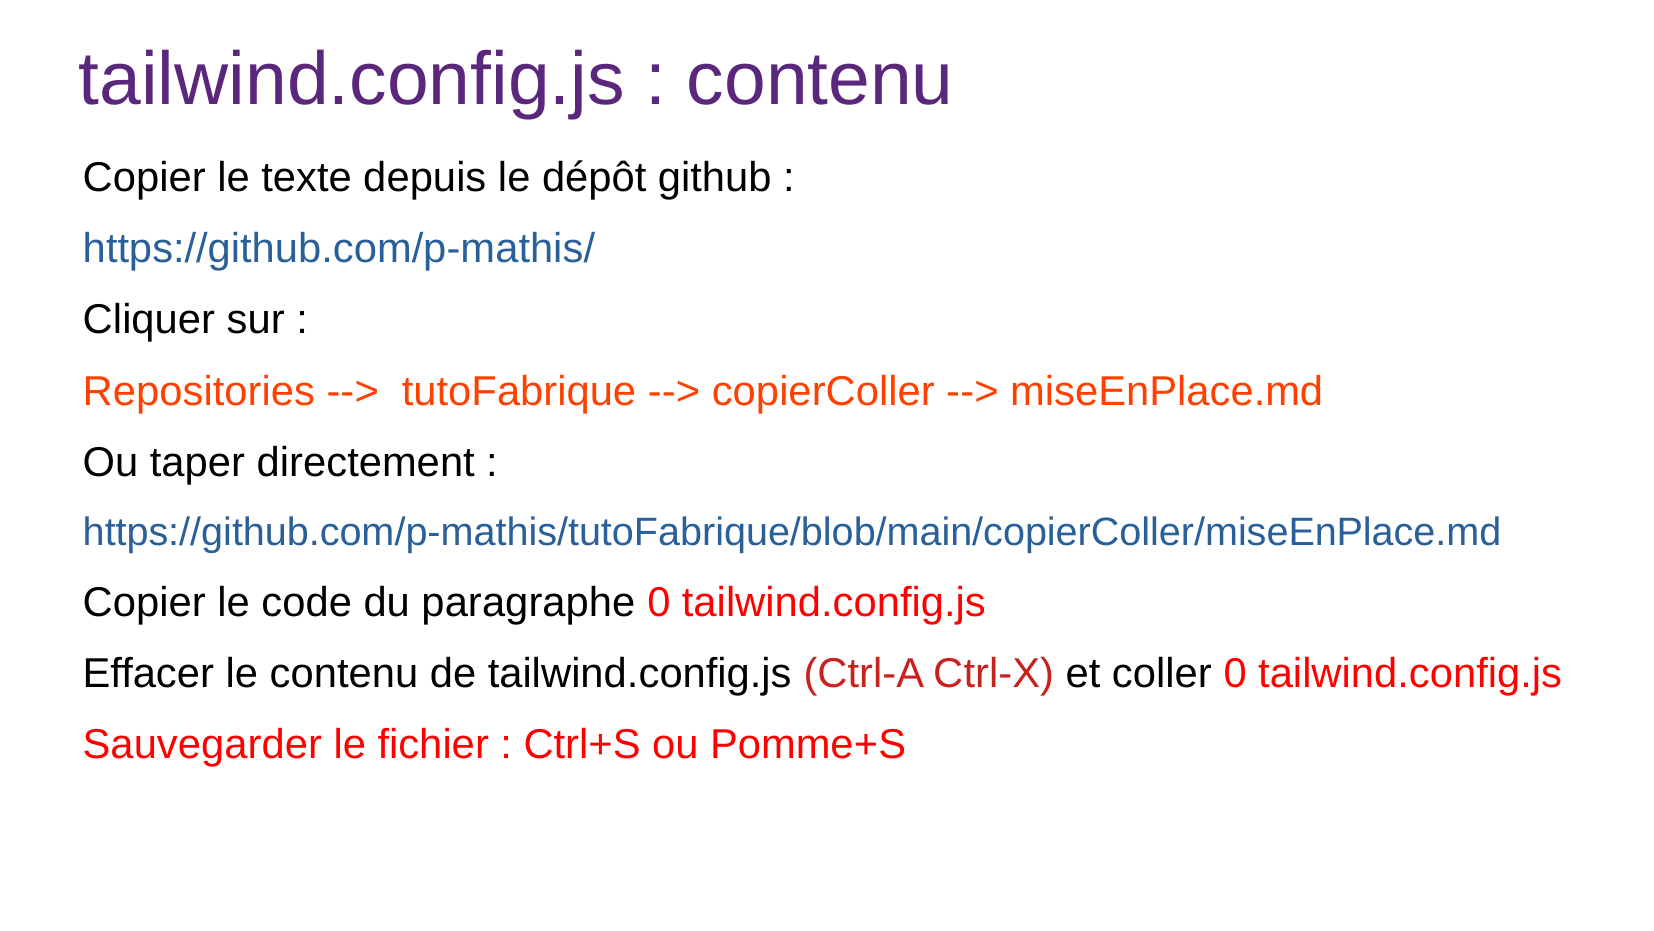

# tailwind.config.js : contenu
Copier le texte depuis le dépôt github :
https://github.com/p-mathis/
Cliquer sur :
Repositories --> tutoFabrique --> copierColler --> miseEnPlace.md
Ou taper directement :
https://github.com/p-mathis/tutoFabrique/blob/main/copierColler/miseEnPlace.md
Copier le code du paragraphe 0 tailwind.config.js
Effacer le contenu de tailwind.config.js (Ctrl-A Ctrl-X) et coller 0 tailwind.config.js
Sauvegarder le fichier : Ctrl+S ou Pomme+S